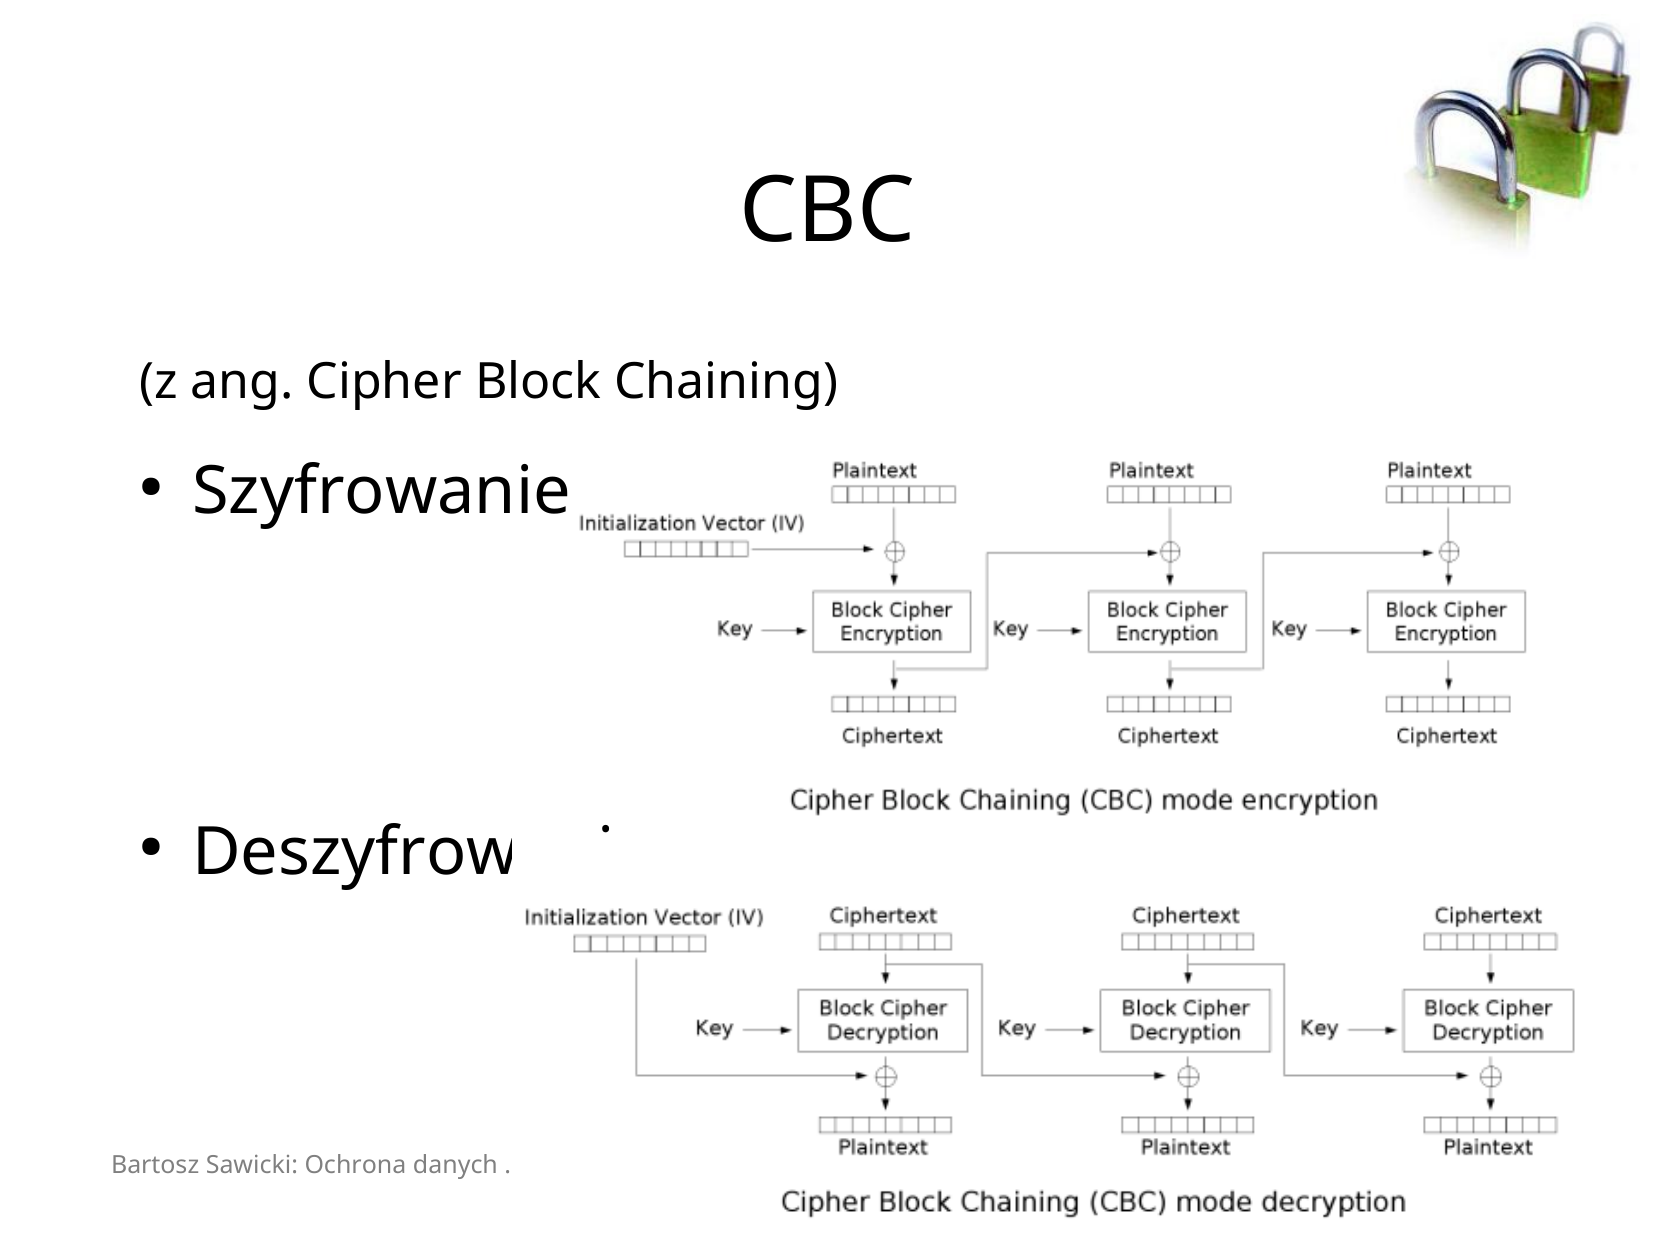

# CBC
(z ang. Cipher Block Chaining)
Szyfrowanie
Deszyfrowanie